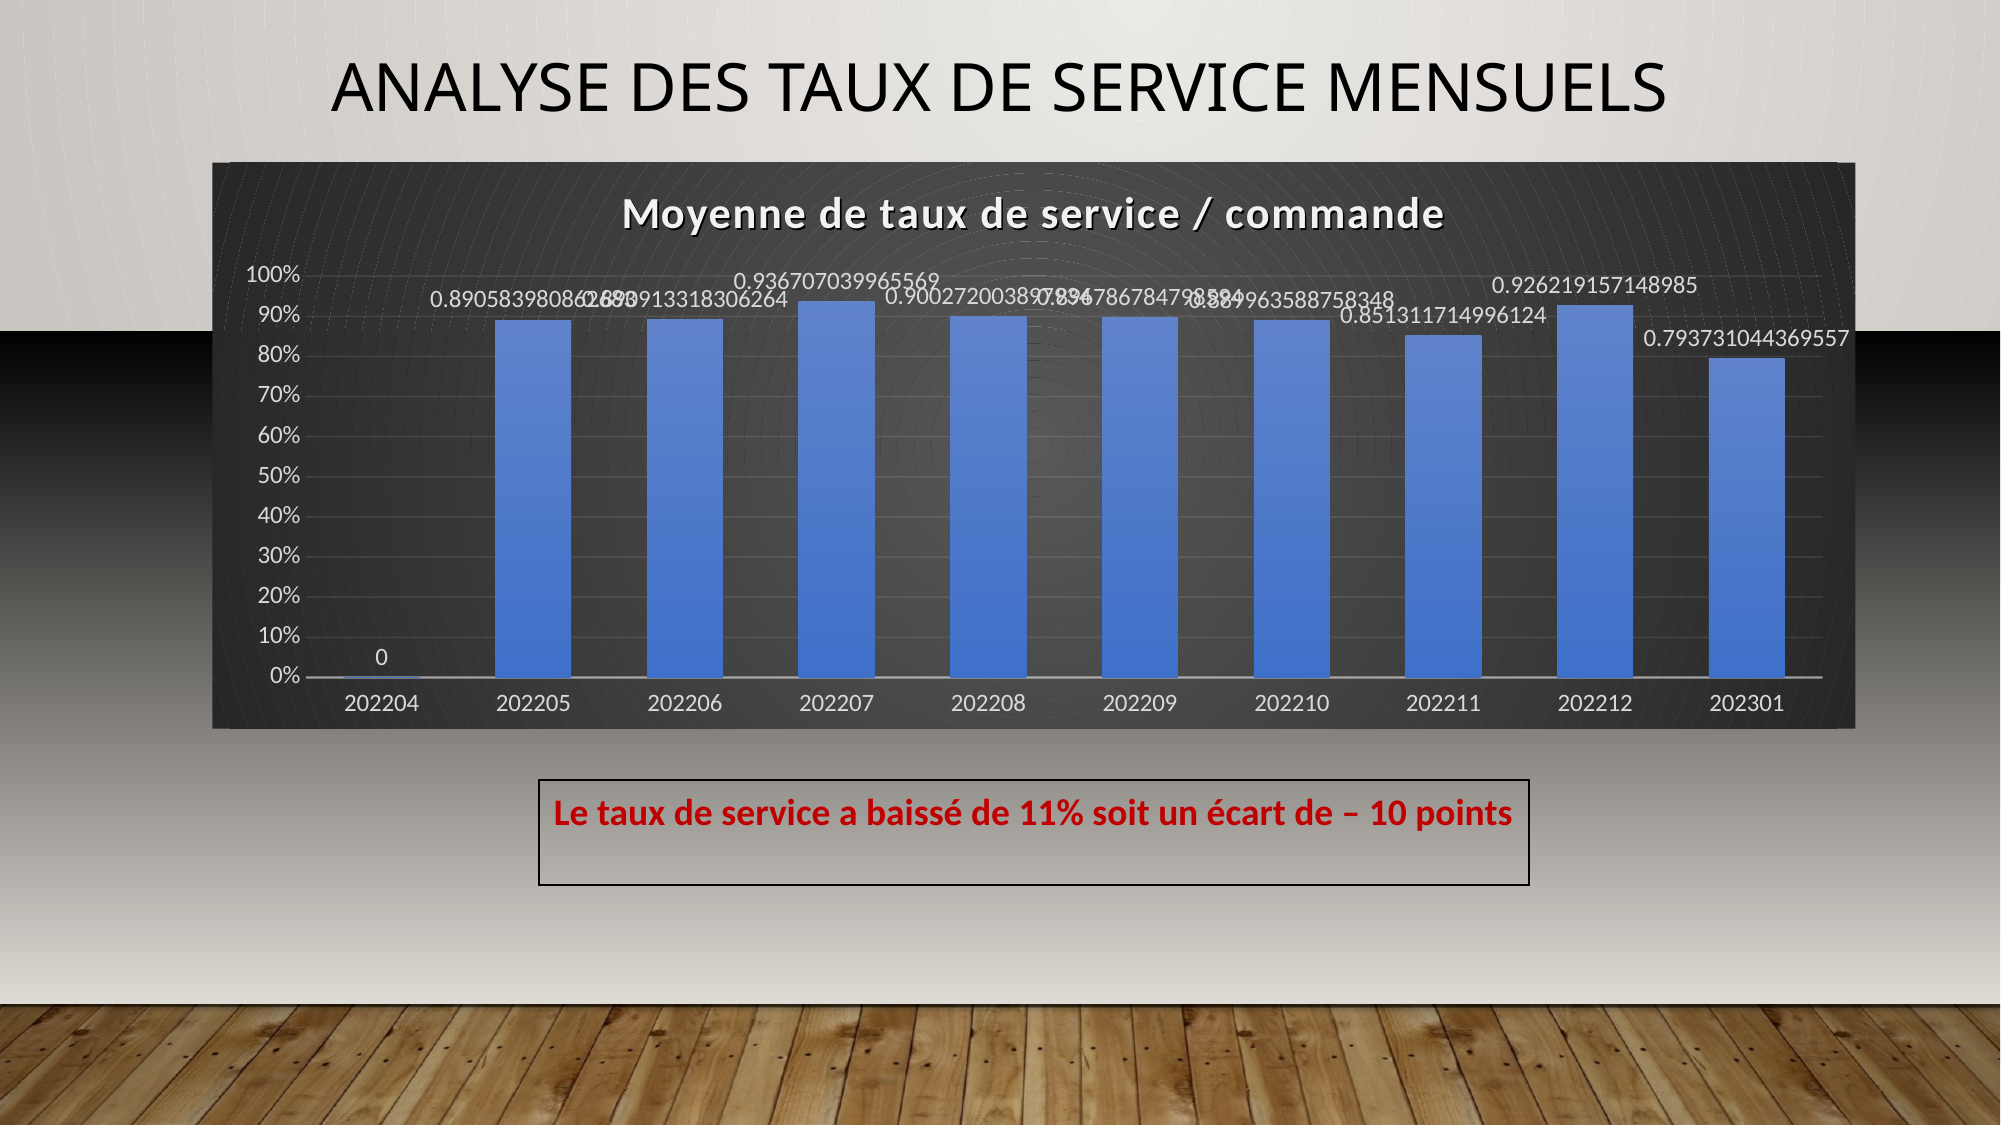

# Analyse des taux de service mensuels
### Chart: Moyenne de taux de service / commande
| Category | Total |
|---|---|
| 202204 | 0.0 |
| 202205 | 0.890583980862683 |
| 202206 | 0.890913318306264 |
| 202207 | 0.936707039965569 |
| 202208 | 0.900272003897934 |
| 202209 | 0.896786784798594 |
| 202210 | 0.889963588758348 |
| 202211 | 0.851311714996124 |
| 202212 | 0.926219157148985 |
| 202301 | 0.793731044369557 |Le taux de service a baissé de 11% soit un écart de – 10 points